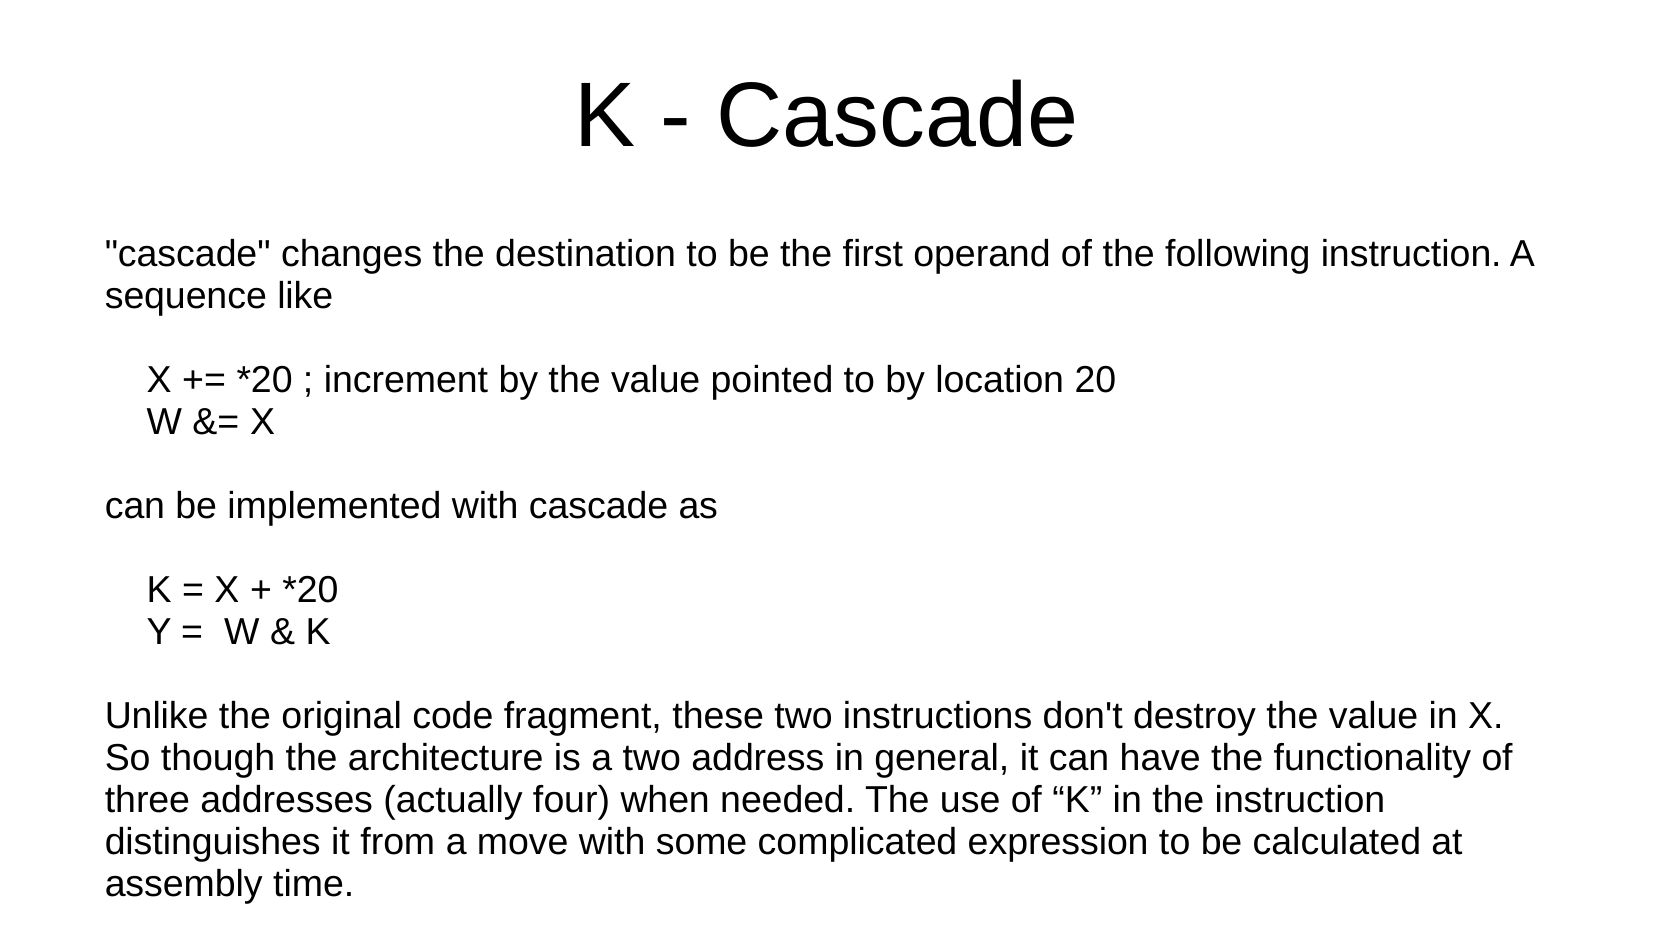

# K - Cascade
"cascade" changes the destination to be the first operand of the following instruction. A sequence like
 X += *20 ; increment by the value pointed to by location 20
 W &= X
can be implemented with cascade as
 K = X + *20
 Y = W & K
Unlike the original code fragment, these two instructions don't destroy the value in X. So though the architecture is a two address in general, it can have the functionality of three addresses (actually four) when needed. The use of “K” in the instruction distinguishes it from a move with some complicated expression to be calculated at assembly time.